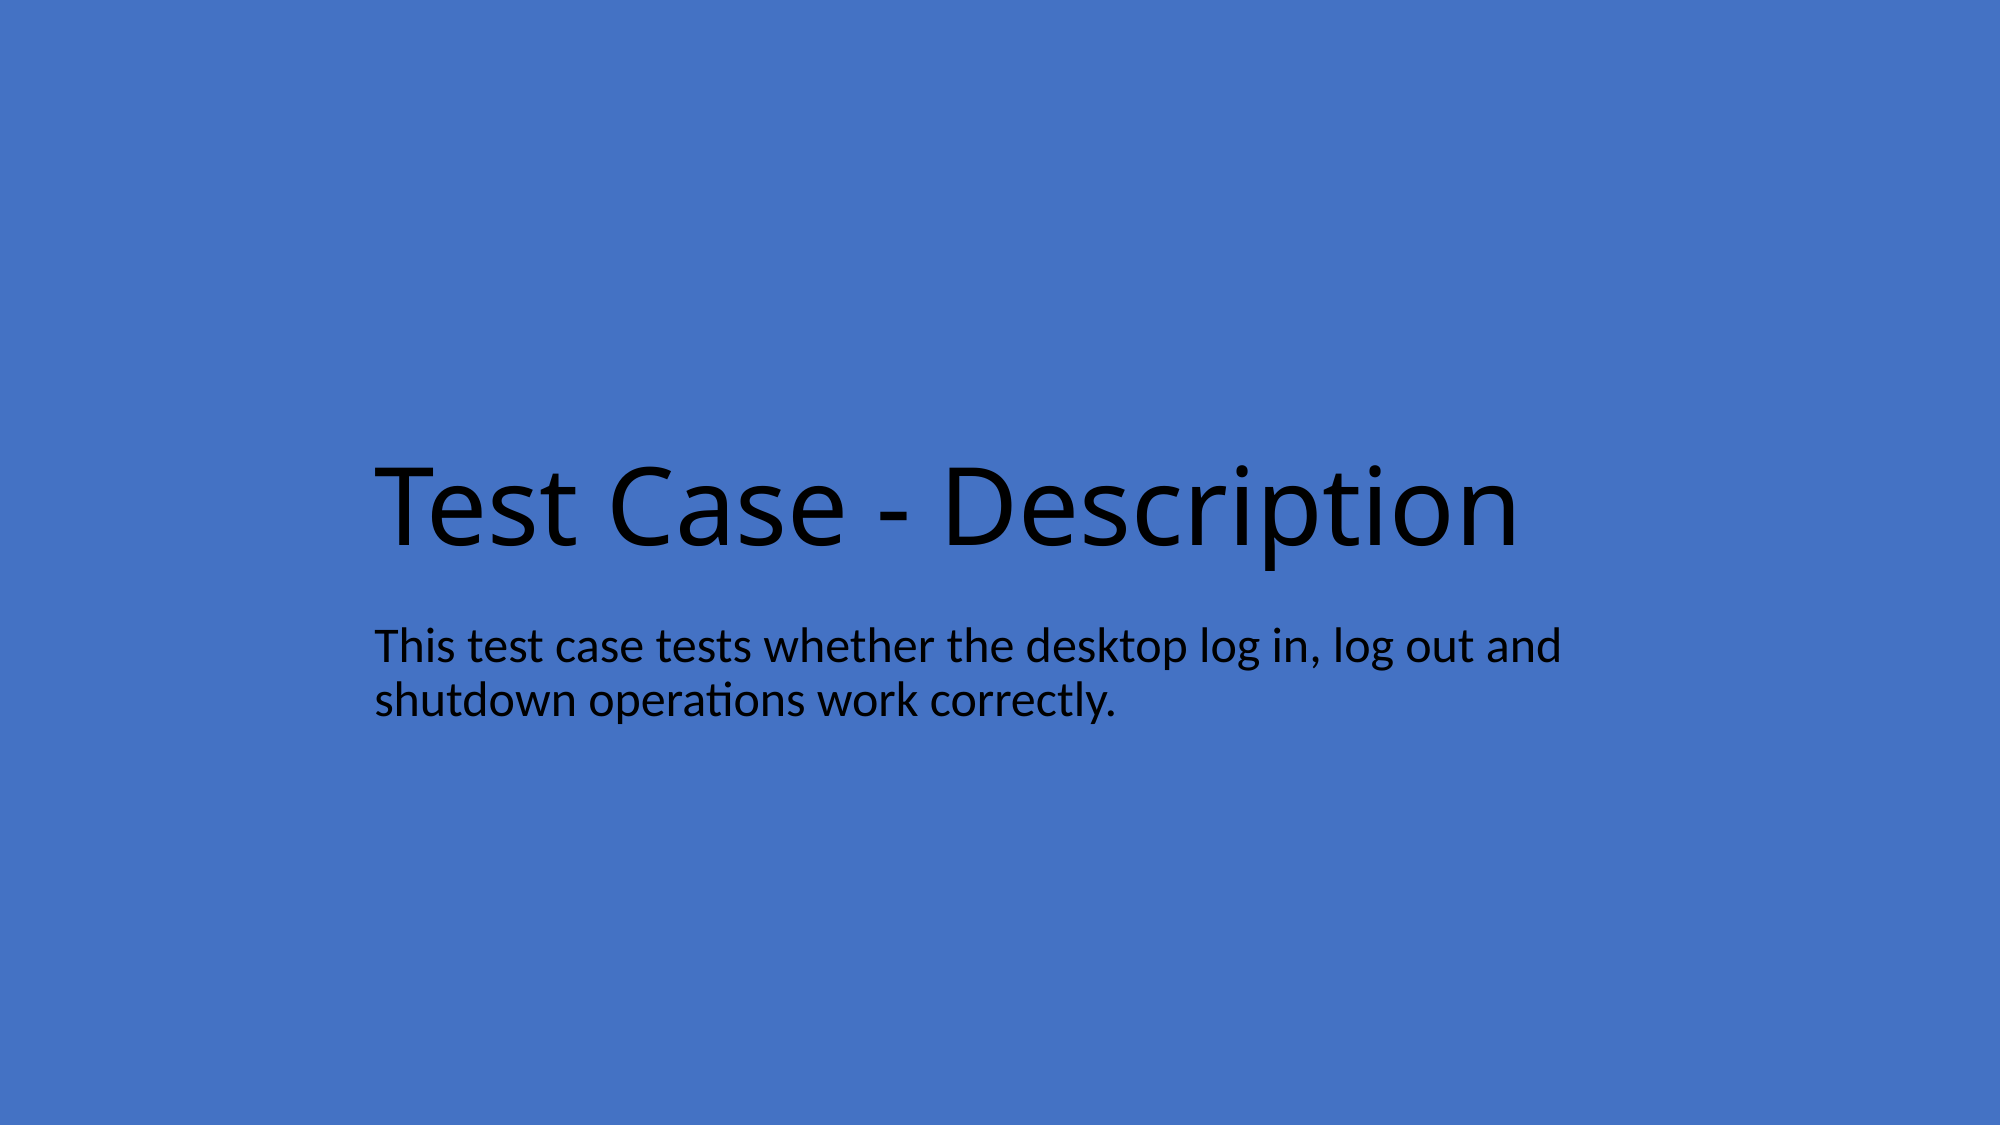

# Test Case - Description
This test case tests whether the desktop log in, log out and shutdown operations work correctly.